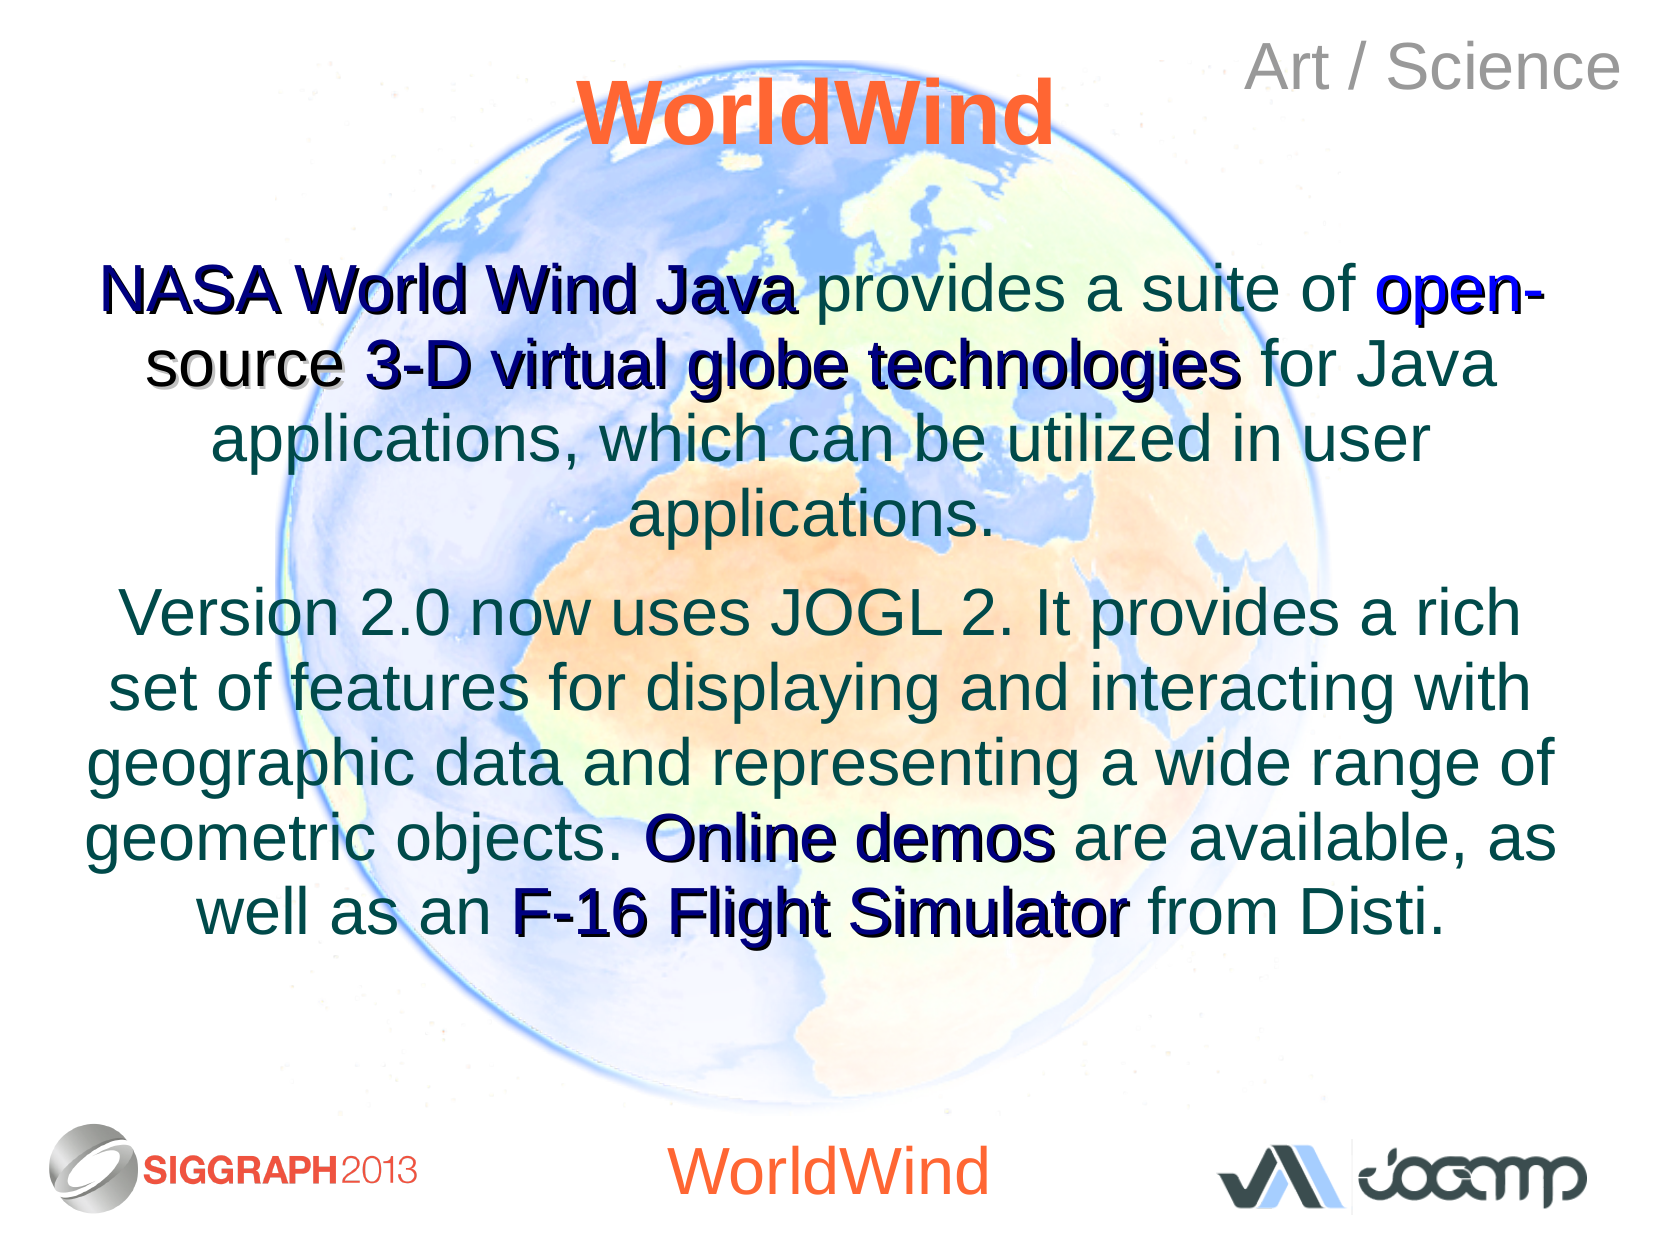

Art / Science
WorldWind
# NASA World Wind Java provides a suite of open-source 3-D virtual globe technologies for Java applications, which can be utilized in user applications.
Version 2.0 now uses JOGL 2. It provides a rich set of features for displaying and interacting with geographic data and representing a wide range of geometric objects. Online demos are available, as well as an F-16 Flight Simulator from Disti.
WorldWind